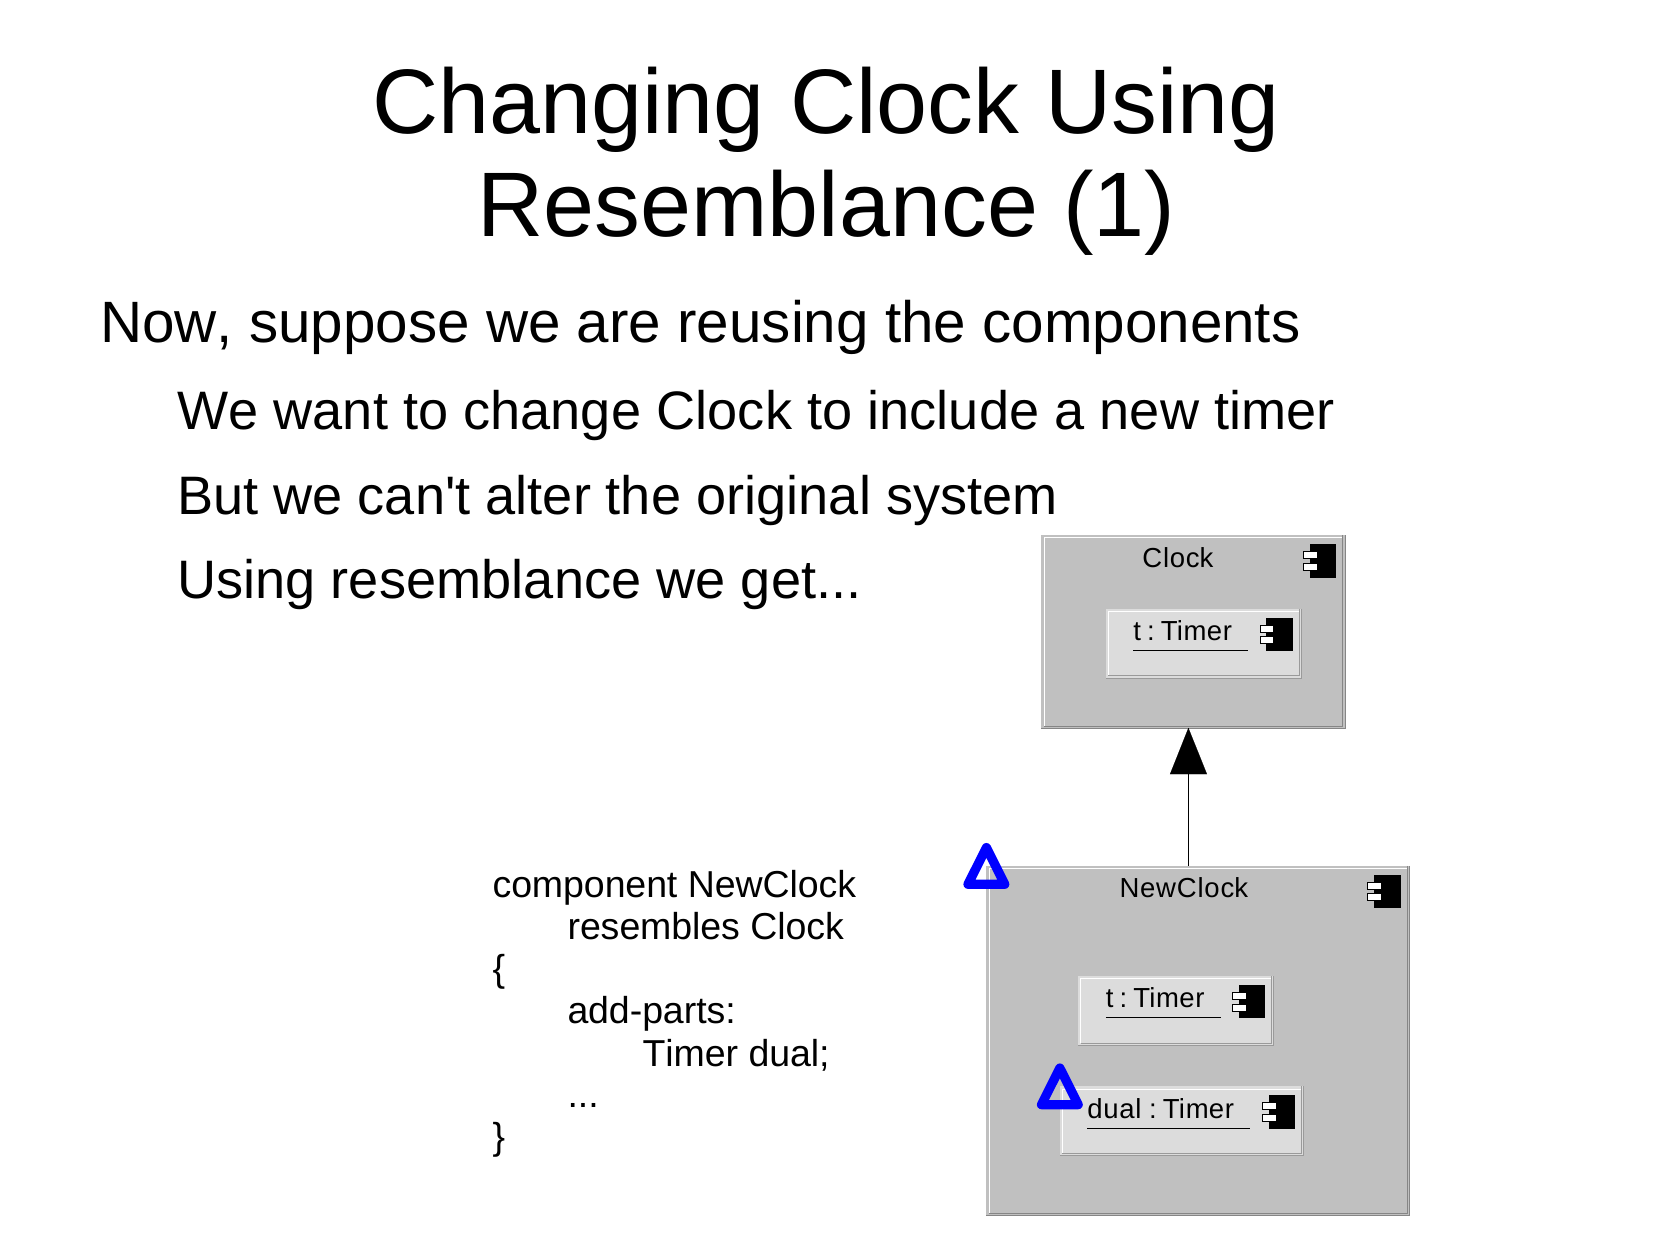

# Changing Clock Using Resemblance (1)
Now, suppose we are reusing the components
We want to change Clock to include a new timer
But we can't alter the original system
Using resemblance we get...
component NewClock
	resembles Clock
{
	add-parts:
		Timer dual;
	...
}